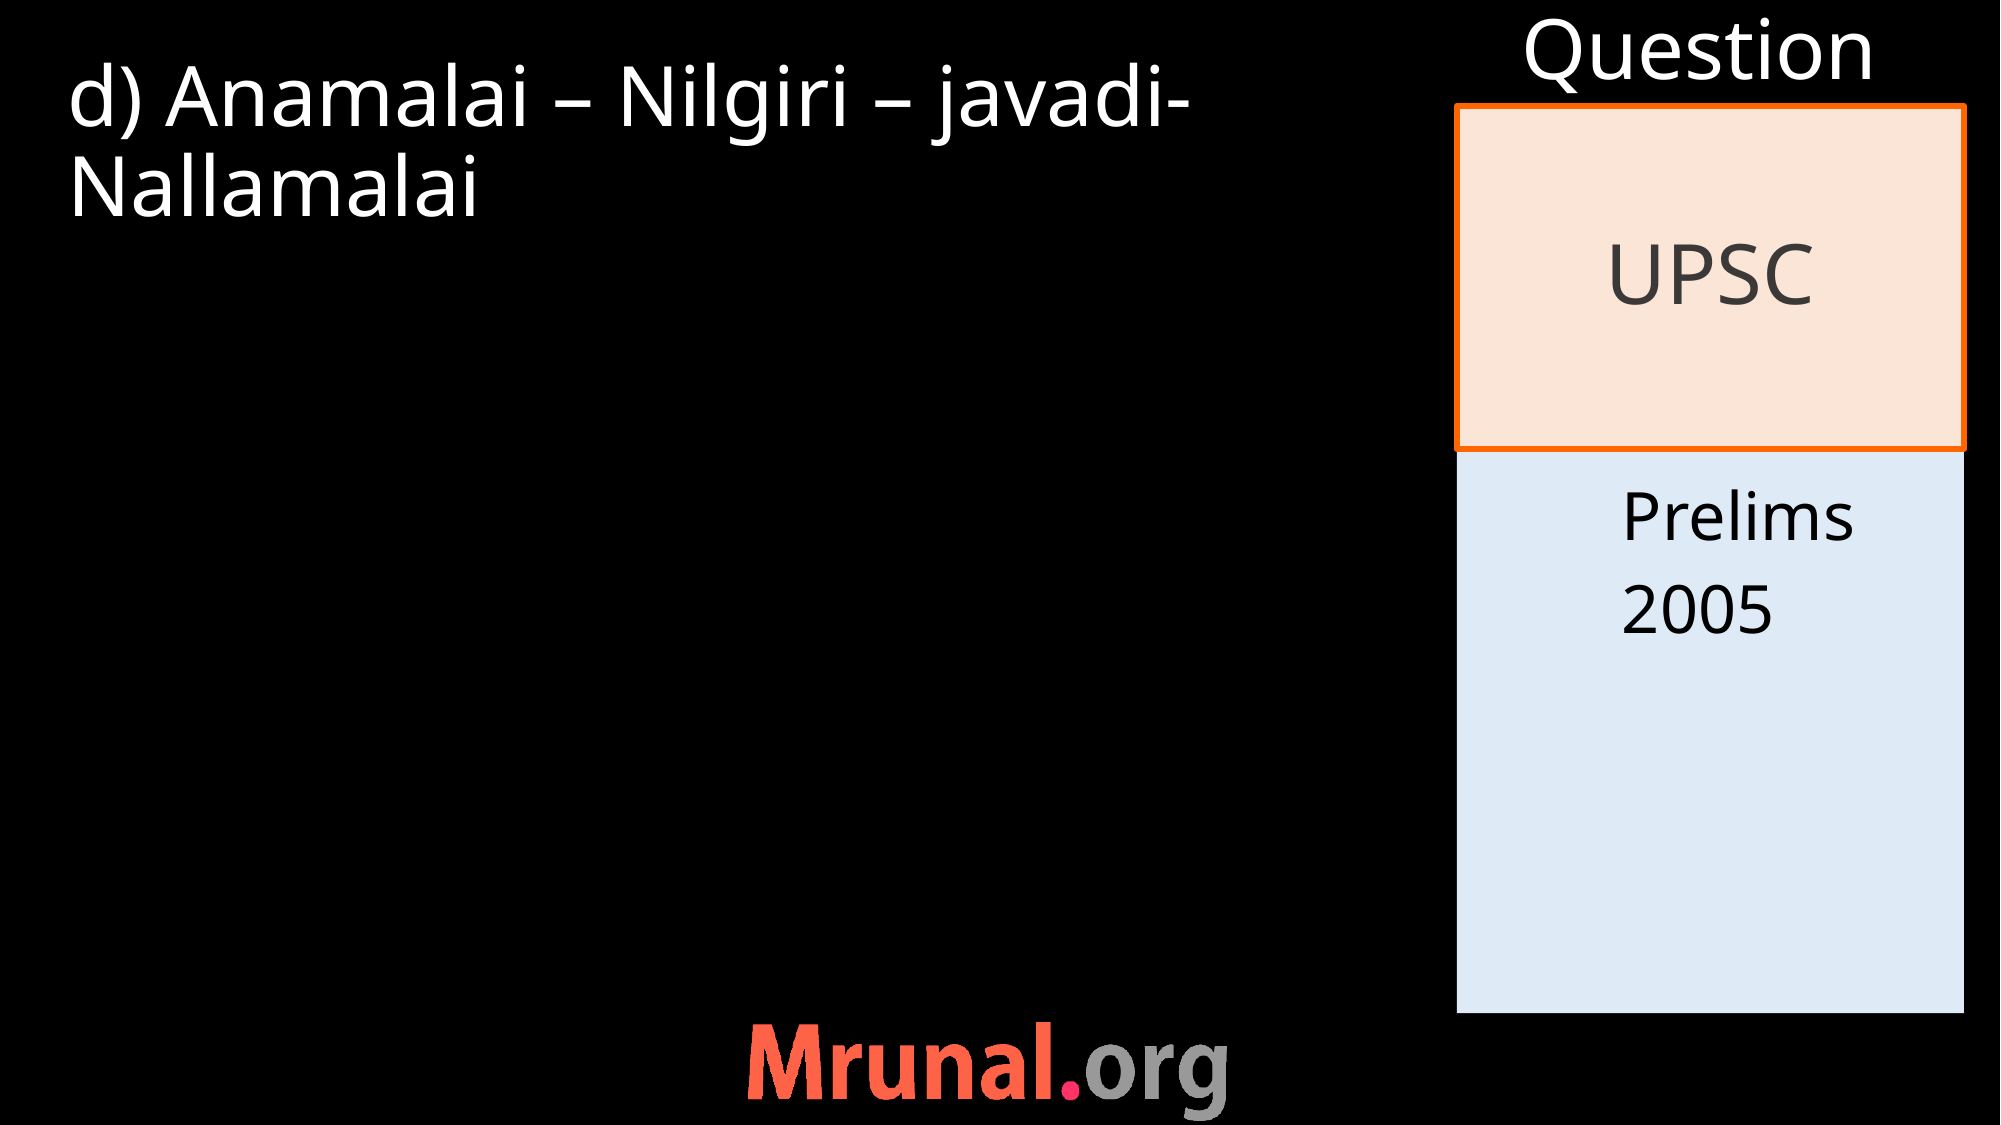

Question
d) Anamalai – Nilgiri – javadi- Nallamalai
UPSC
# Prelims
	2005